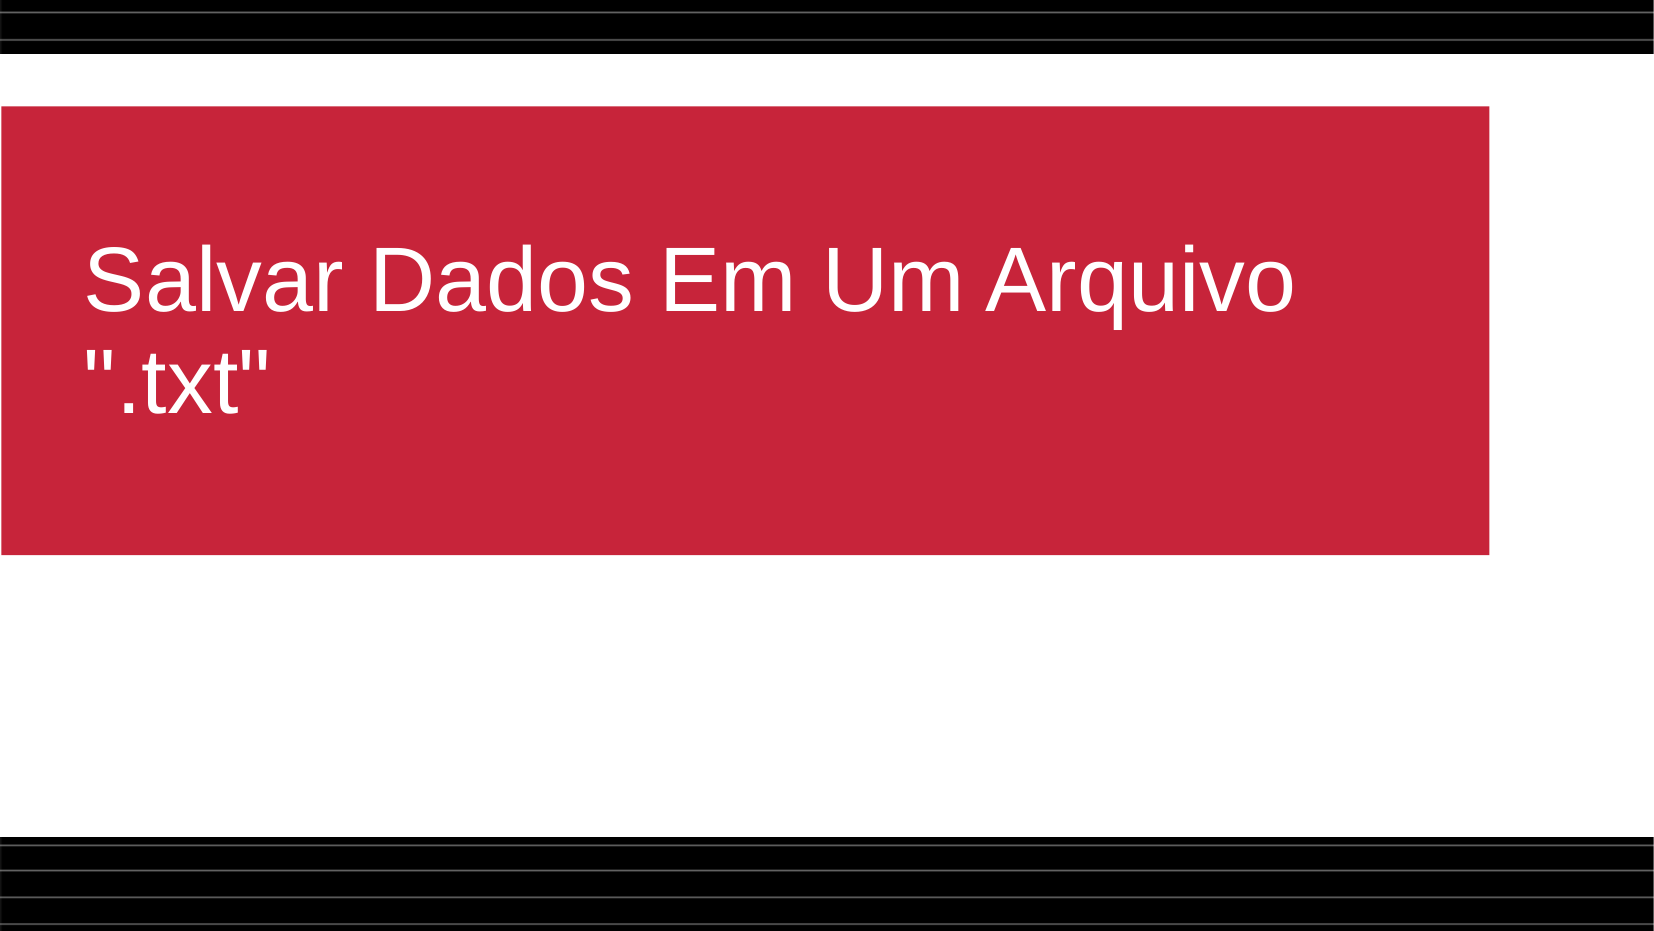

# Salvar Dados Em Um Arquivo ".txt"